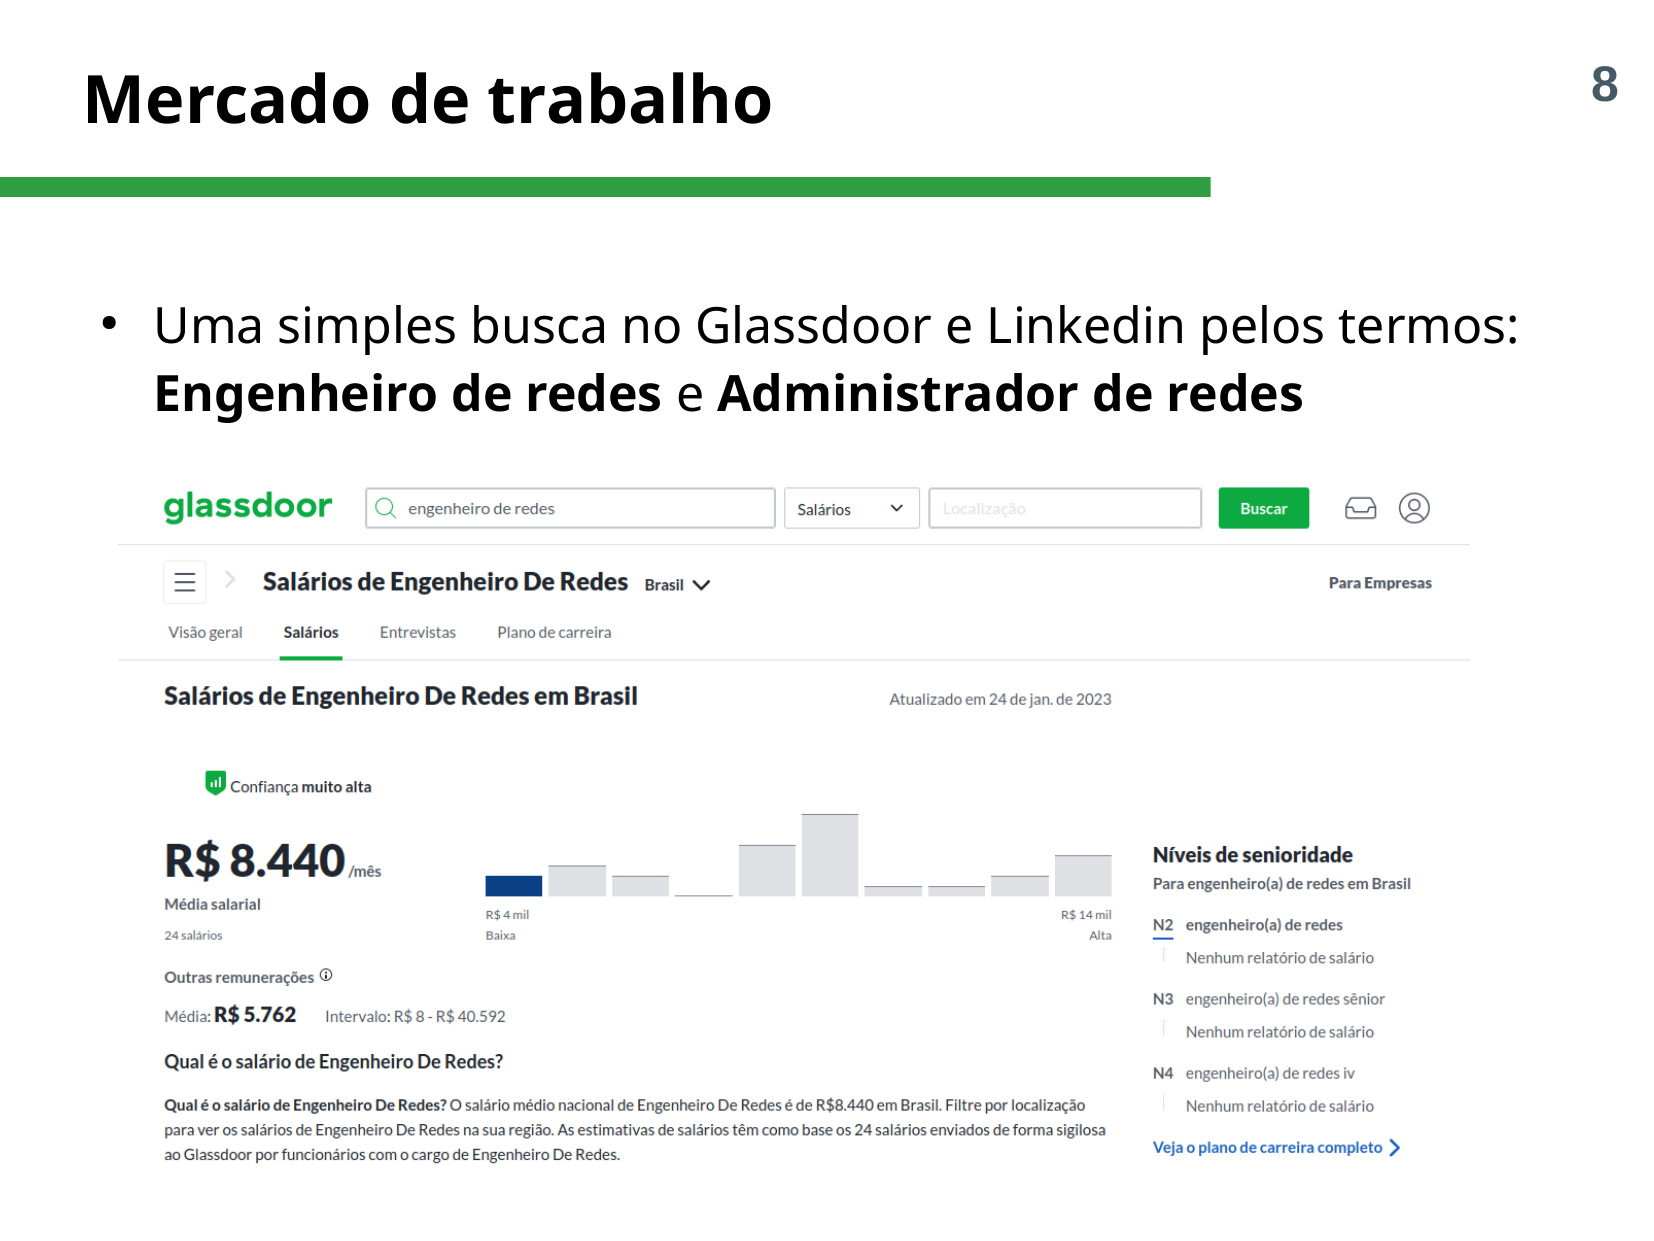

# Mercado de trabalho
Uma simples busca no Glassdoor e Linkedin pelos termos: Engenheiro de redes e Administrador de redes